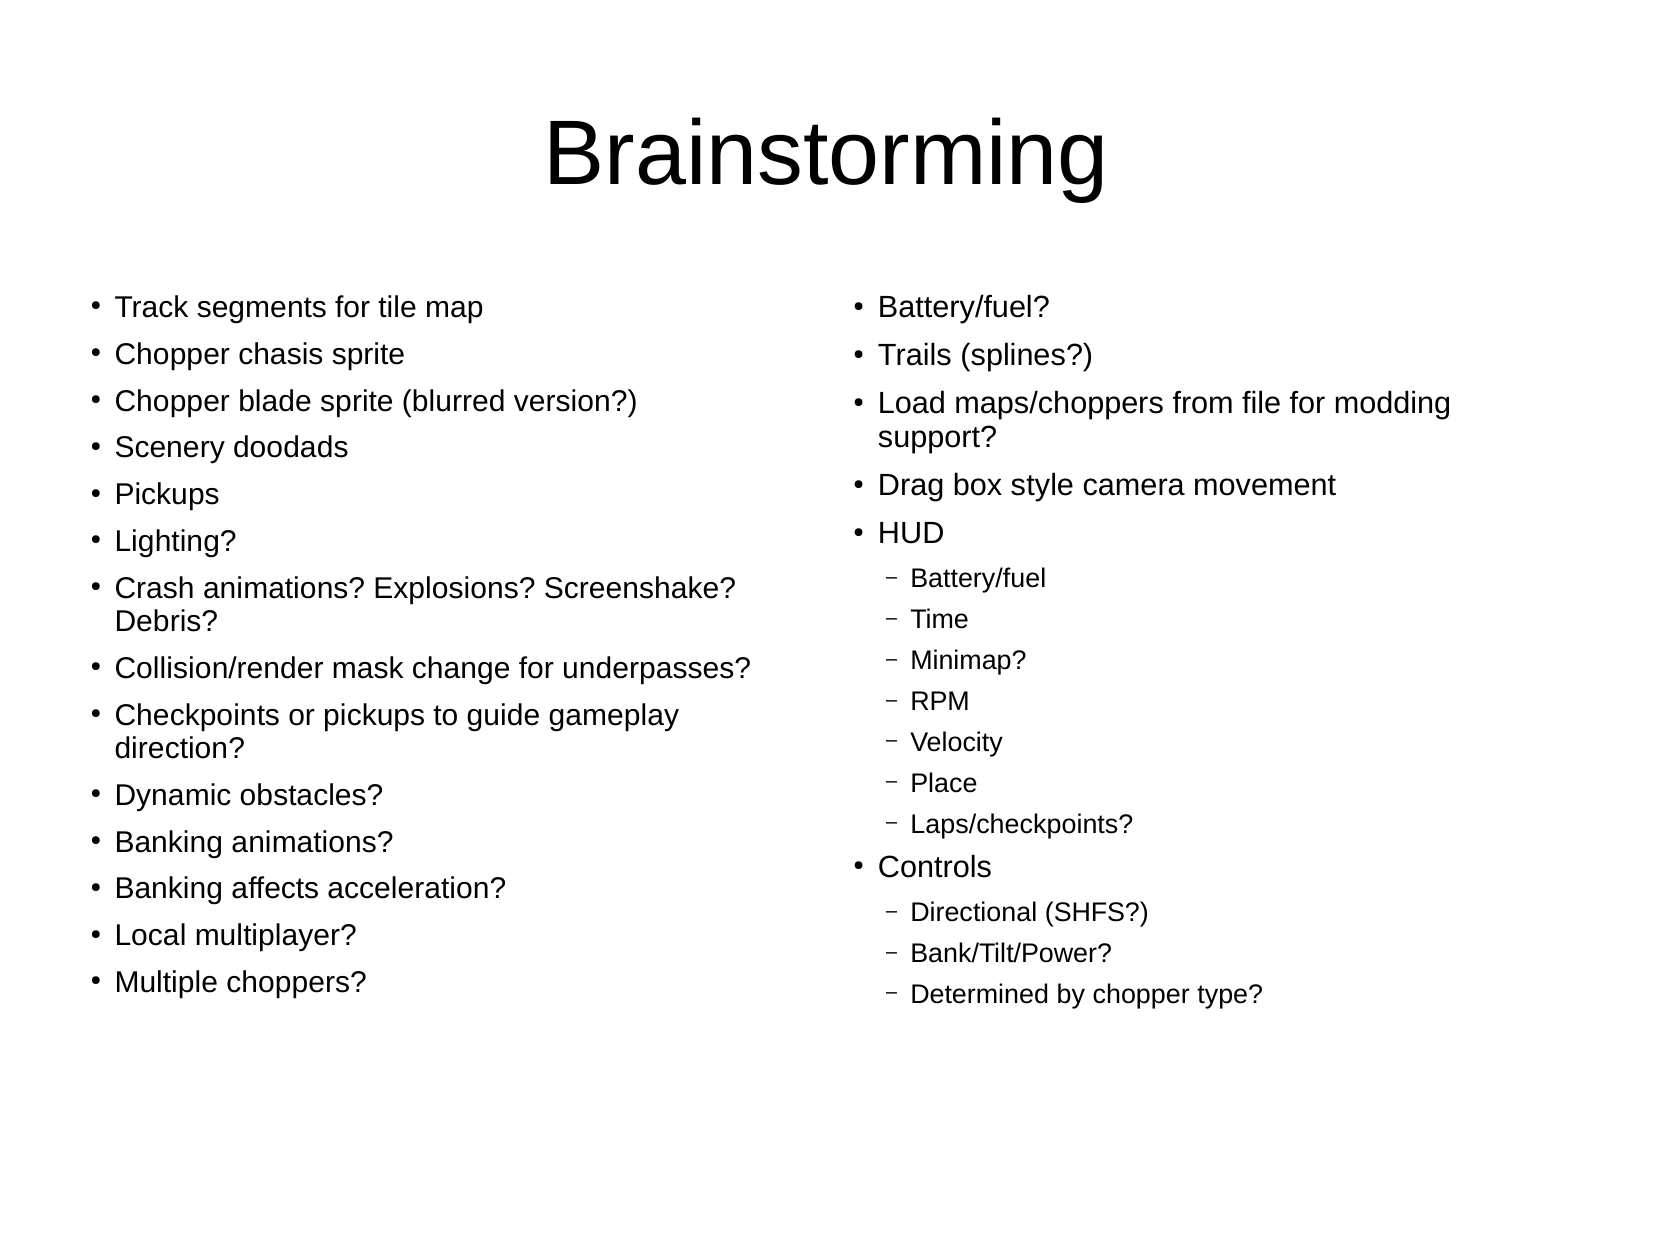

# Brainstorming
Track segments for tile map
Chopper chasis sprite
Chopper blade sprite (blurred version?)
Scenery doodads
Pickups
Lighting?
Crash animations? Explosions? Screenshake? Debris?
Collision/render mask change for underpasses?
Checkpoints or pickups to guide gameplay direction?
Dynamic obstacles?
Banking animations?
Banking affects acceleration?
Local multiplayer?
Multiple choppers?
Battery/fuel?
Trails (splines?)
Load maps/choppers from file for modding support?
Drag box style camera movement
HUD
Battery/fuel
Time
Minimap?
RPM
Velocity
Place
Laps/checkpoints?
Controls
Directional (SHFS?)
Bank/Tilt/Power?
Determined by chopper type?